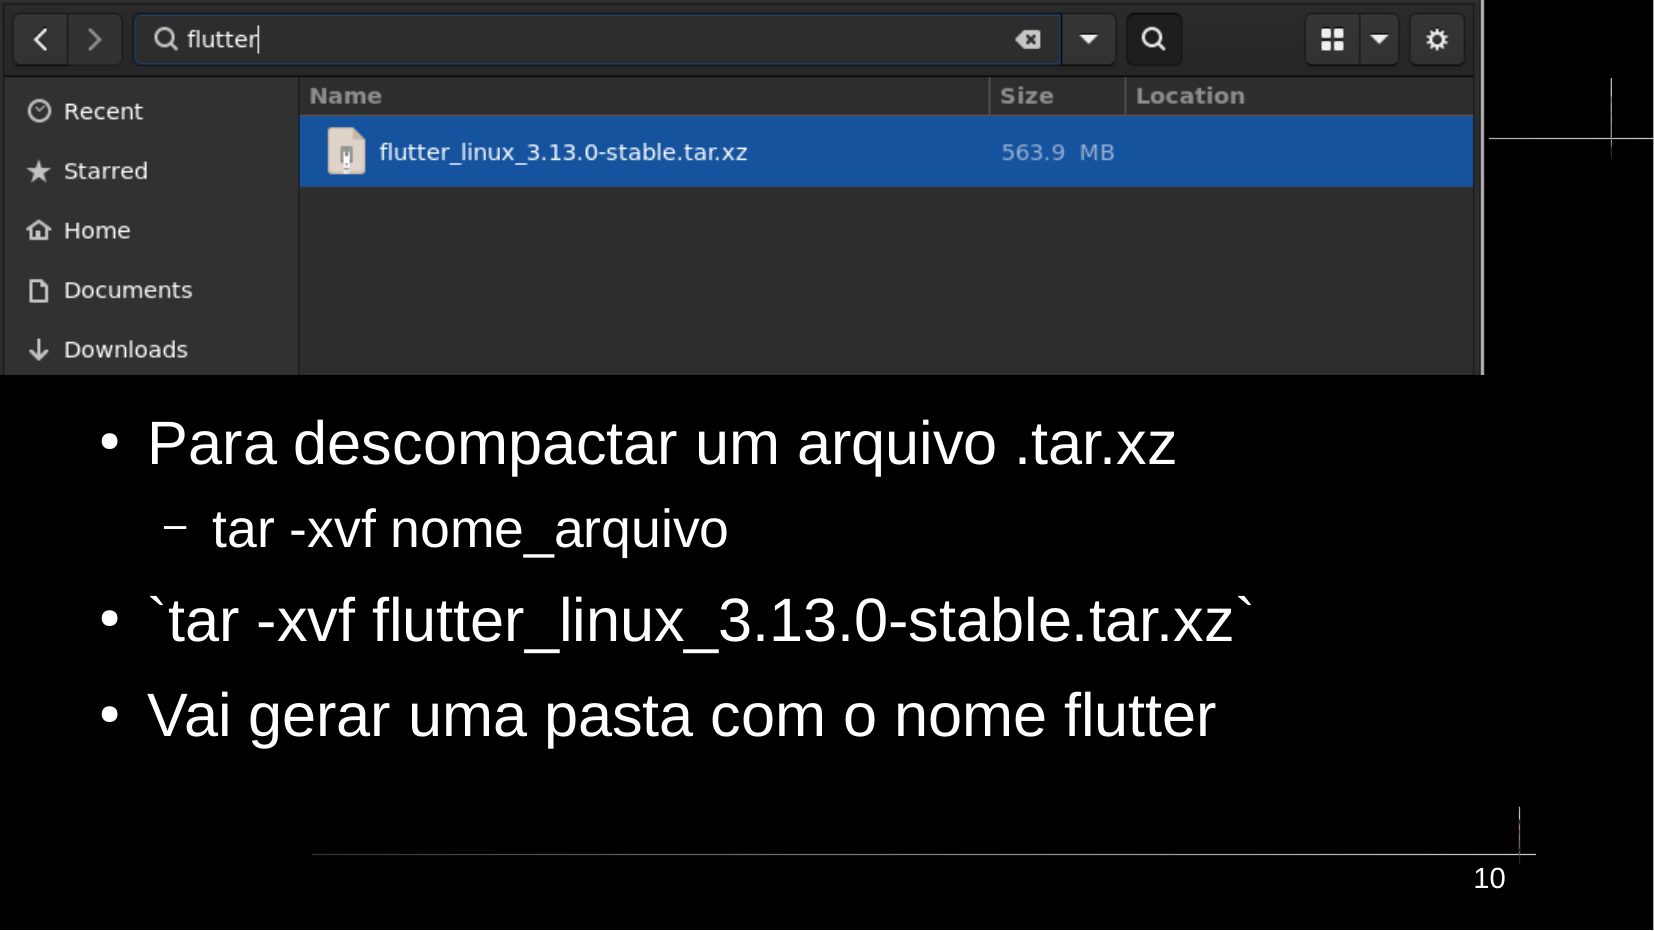

#
Para descompactar um arquivo .tar.xz
tar -xvf nome_arquivo
`tar -xvf flutter_linux_3.13.0-stable.tar.xz`
Vai gerar uma pasta com o nome flutter
10